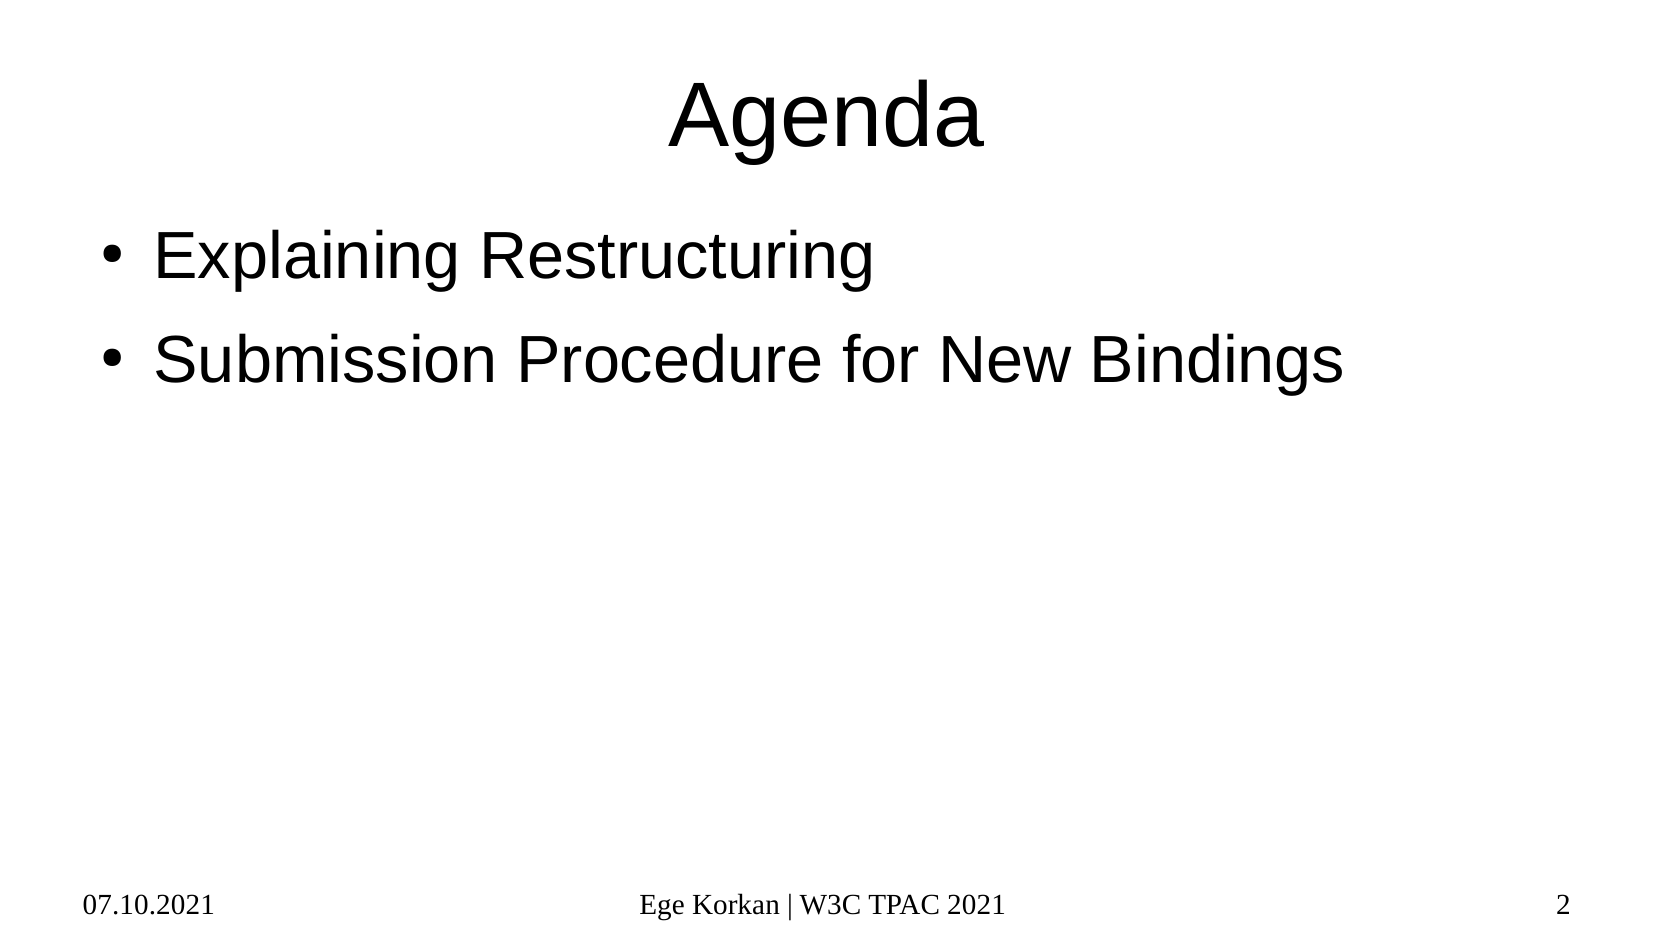

# Agenda
Explaining Restructuring
Submission Procedure for New Bindings
07.10.2021
Ege Korkan | W3C TPAC 2021
2